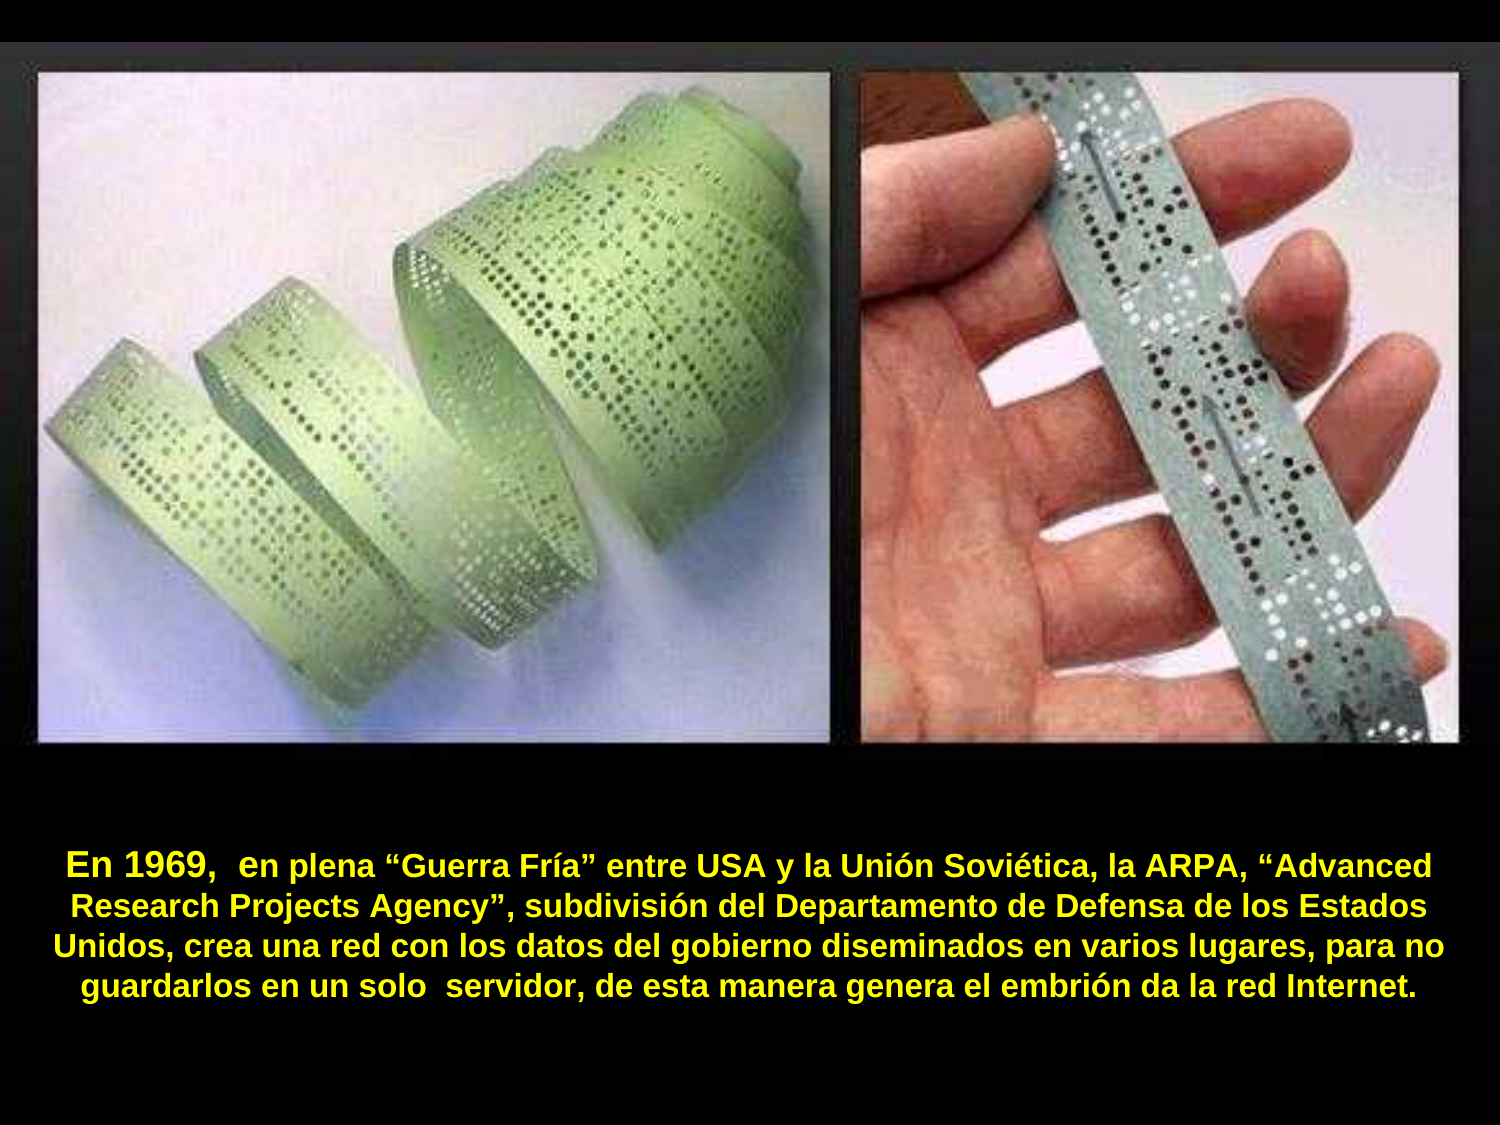

En 1969, en plena “Guerra Fría” entre USA y la Unión Soviética, la ARPA, “Advanced Research Projects Agency”, subdivisión del Departamento de Defensa de los Estados Unidos, crea una red con los datos del gobierno diseminados en varios lugares, para no guardarlos en un solo servidor, de esta manera genera el embrión da la red Internet.